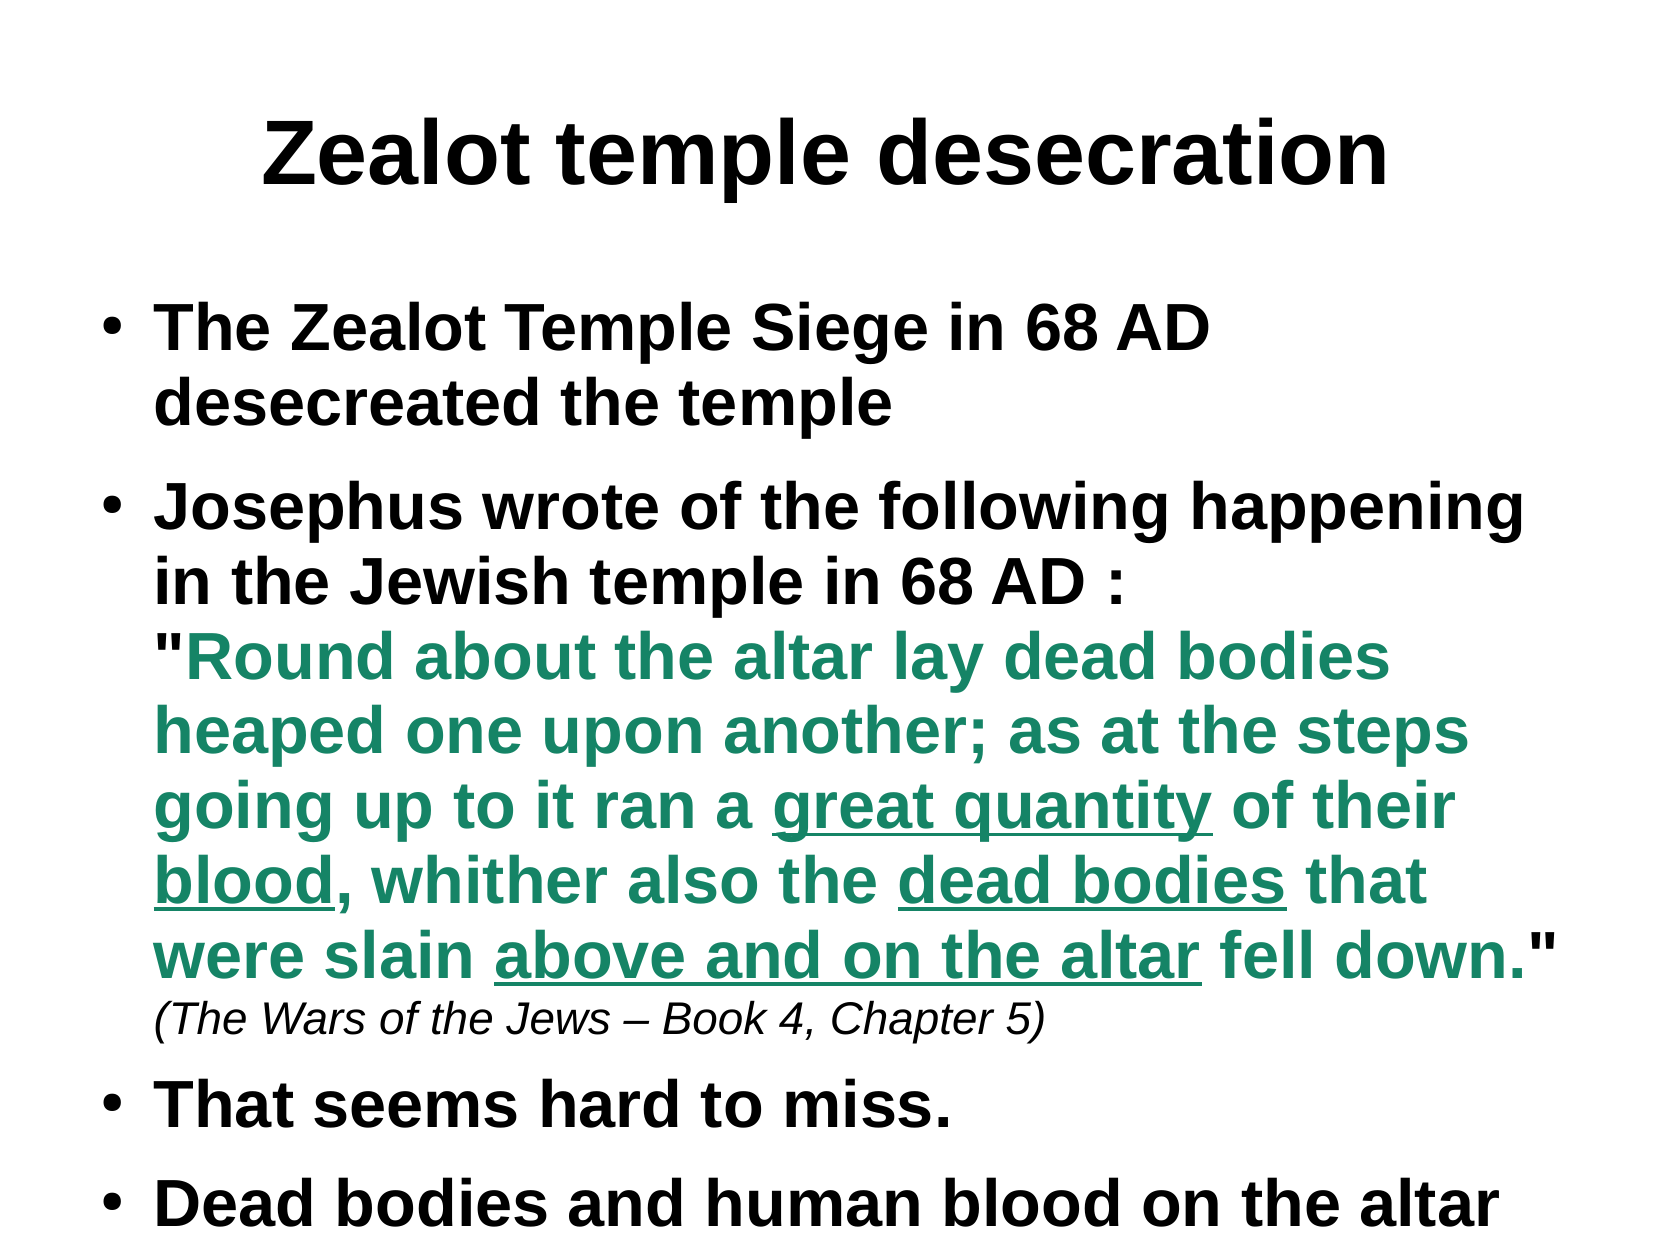

# Zealot temple desecration
The Zealot Temple Siege in 68 AD desecreated the temple
Josephus wrote of the following happening in the Jewish temple in 68 AD :
"Round about the altar lay dead bodies heaped one upon another; as at the steps going up to it ran a great quantity of their blood, whither also the dead bodies that were slain above and on the altar fell down."
(The Wars of the Jews – Book 4, Chapter 5)
That seems hard to miss.
Dead bodies and human blood on the altar